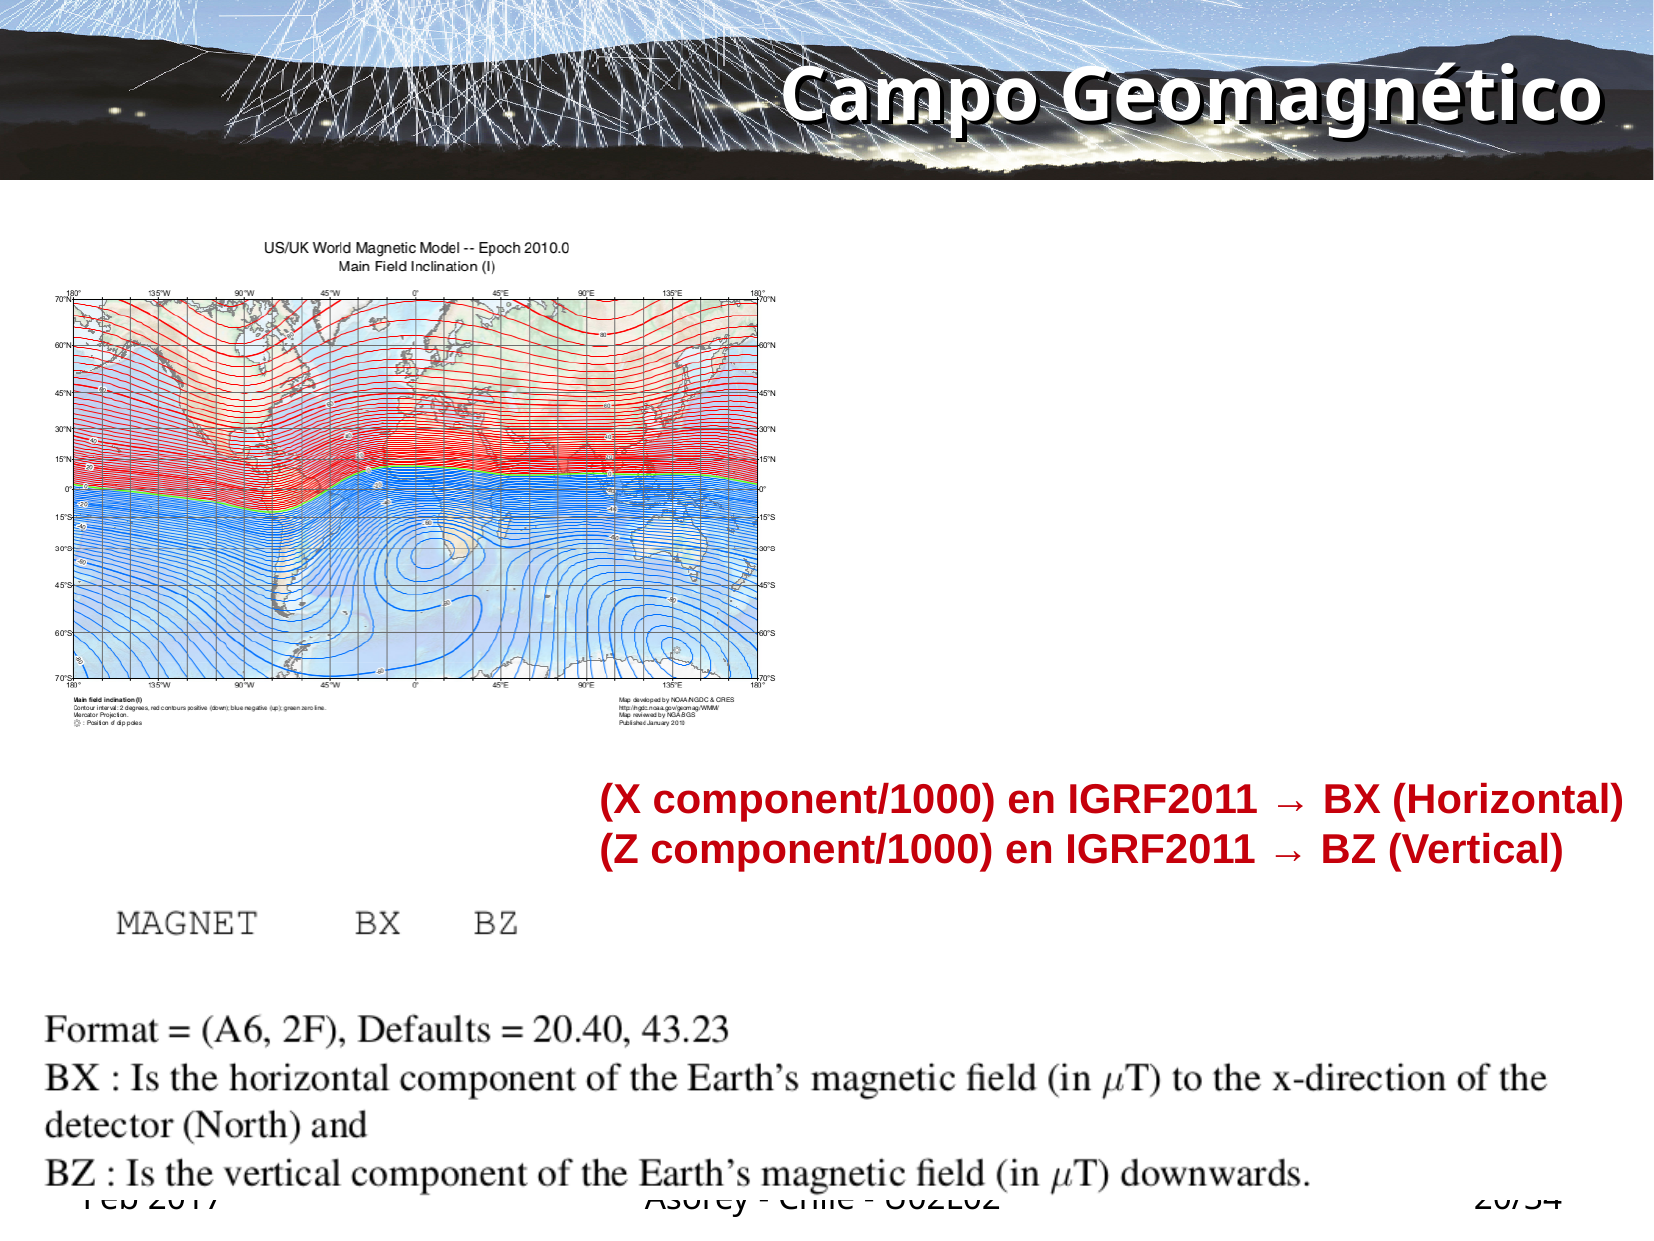

# Campo Geomagnético
(X component/1000) en IGRF2011 → BX (Horizontal)
(Z component/1000) en IGRF2011 → BZ (Vertical)
Feb 2017
Asorey - Chile - U02L02
20